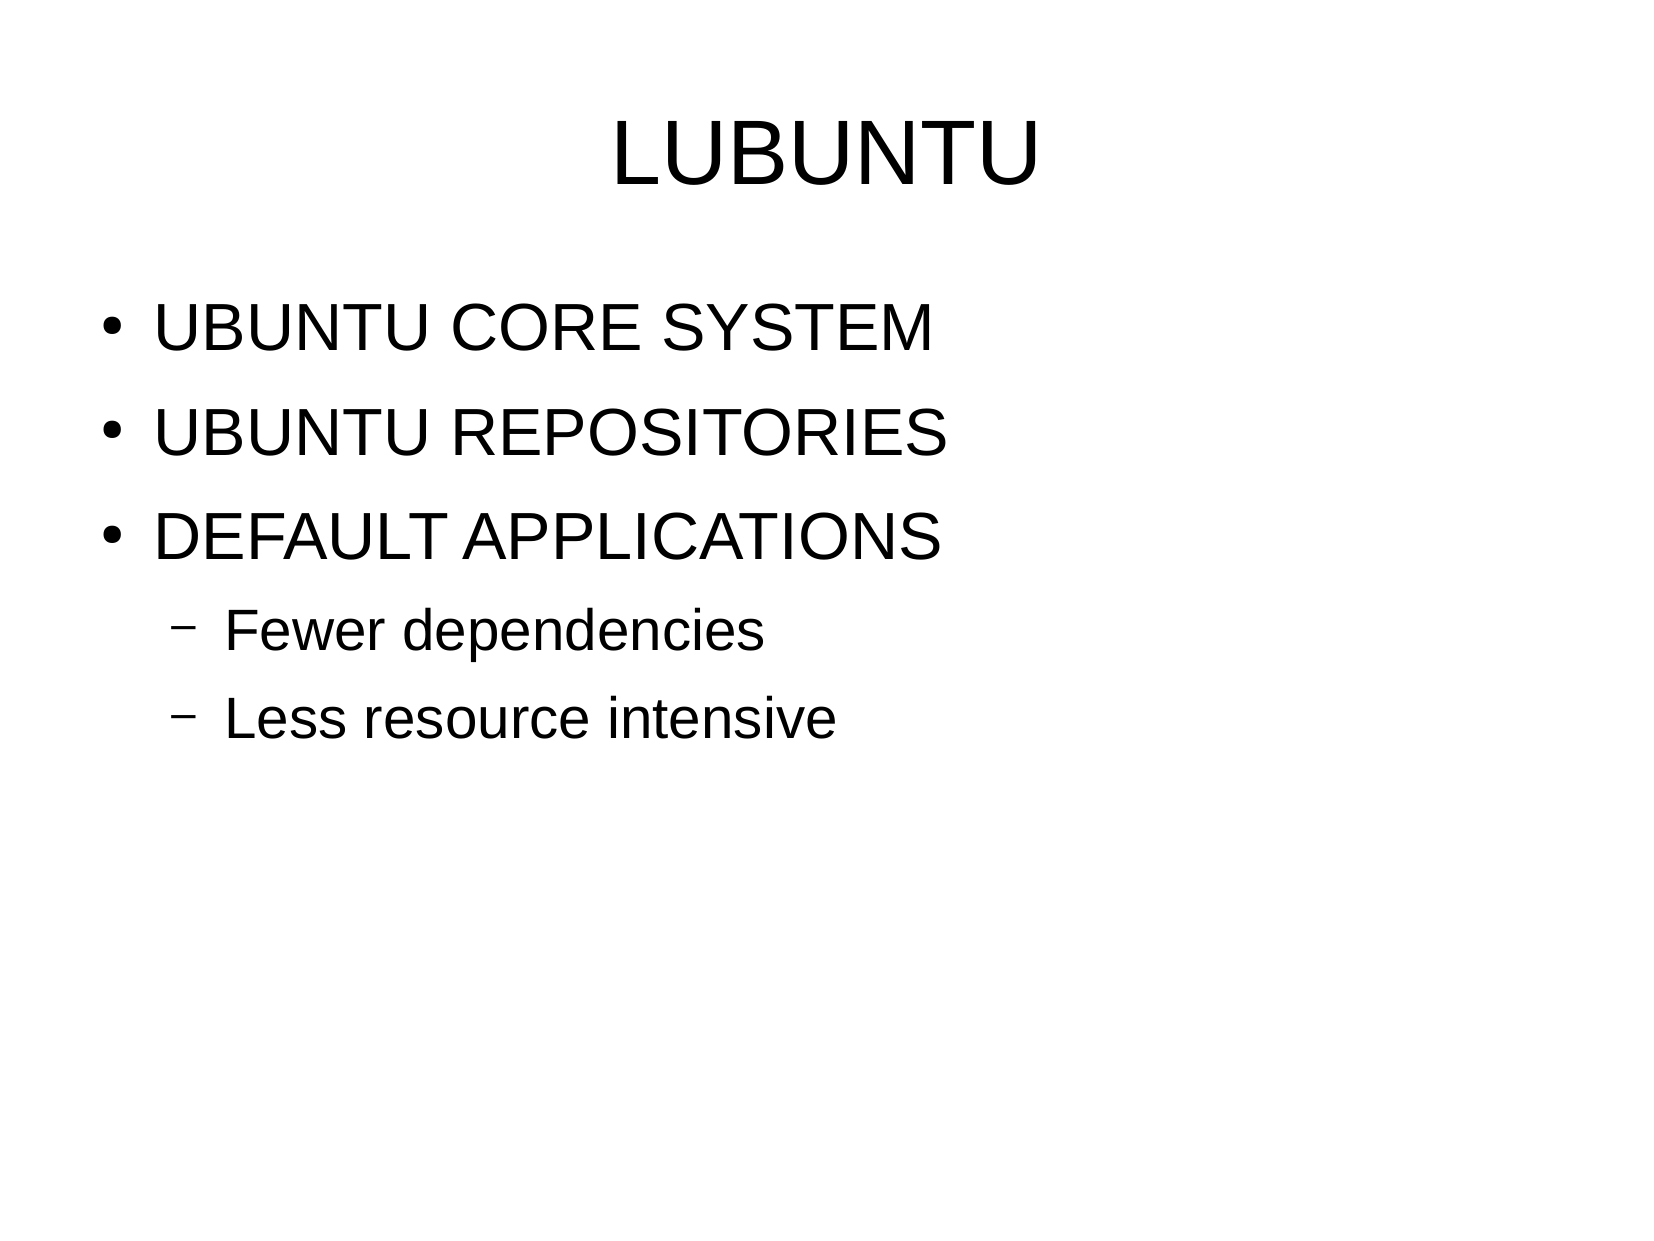

# LUBUNTU
UBUNTU CORE SYSTEM
UBUNTU REPOSITORIES
DEFAULT APPLICATIONS
Fewer dependencies
Less resource intensive